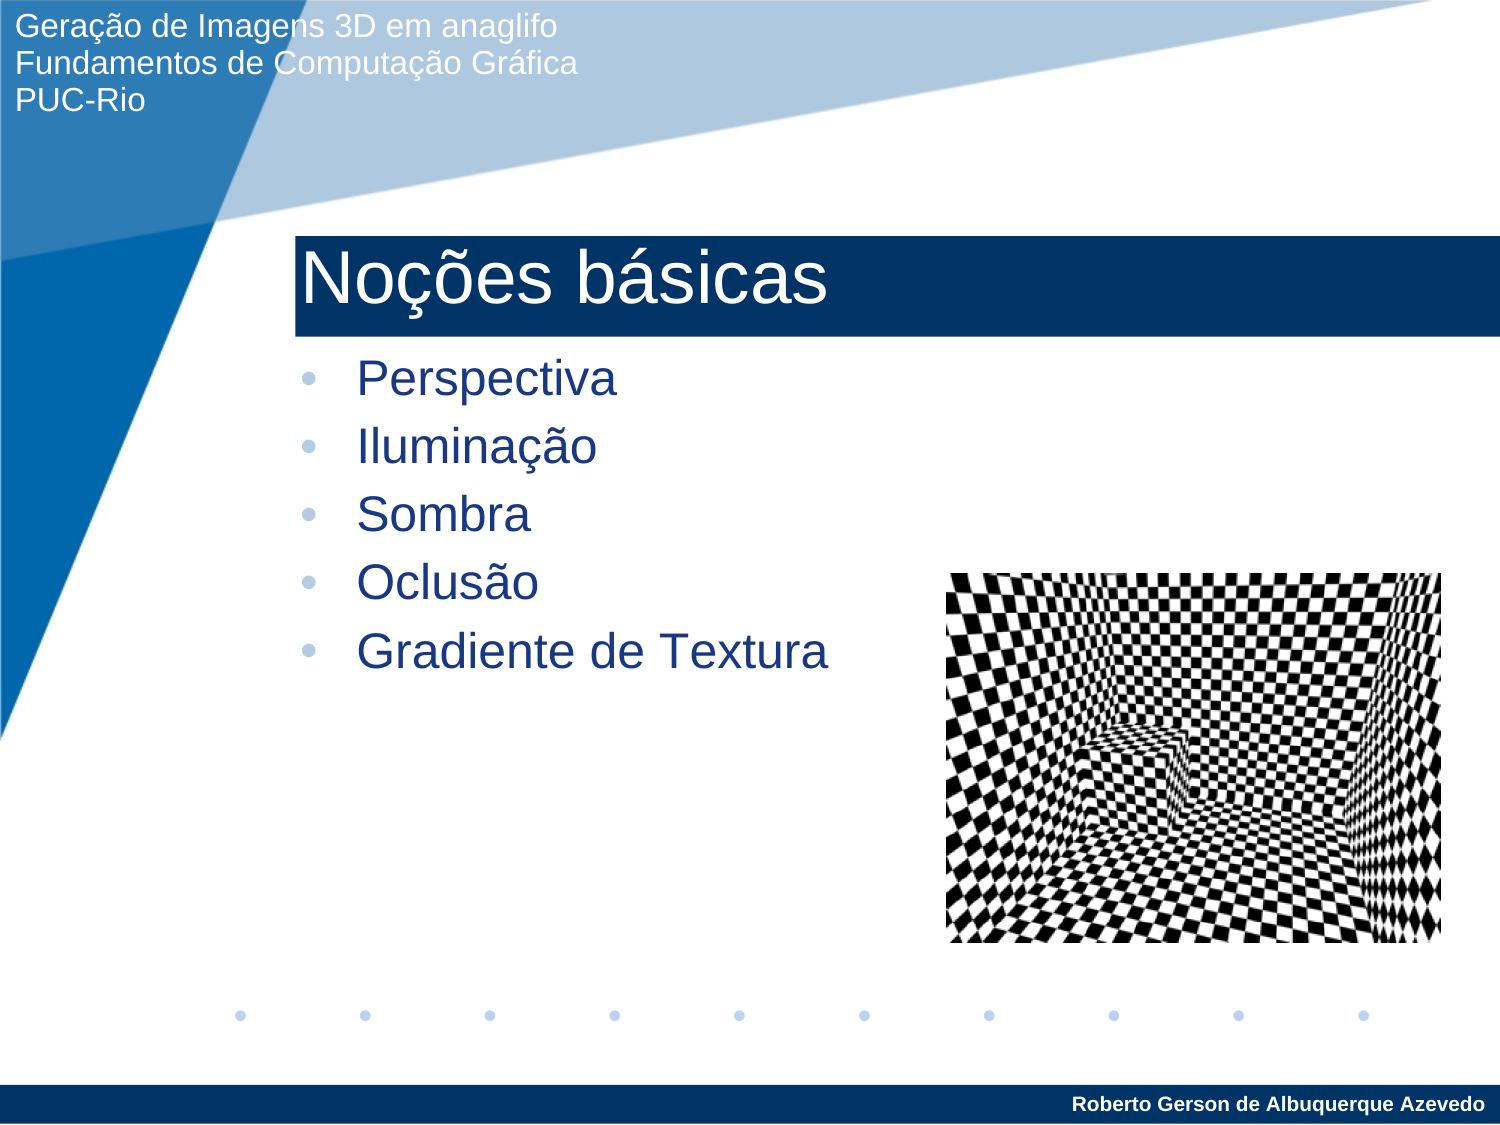

# Noções básicas
Perspectiva
Iluminação
Sombra
Oclusão
Gradiente de Textura